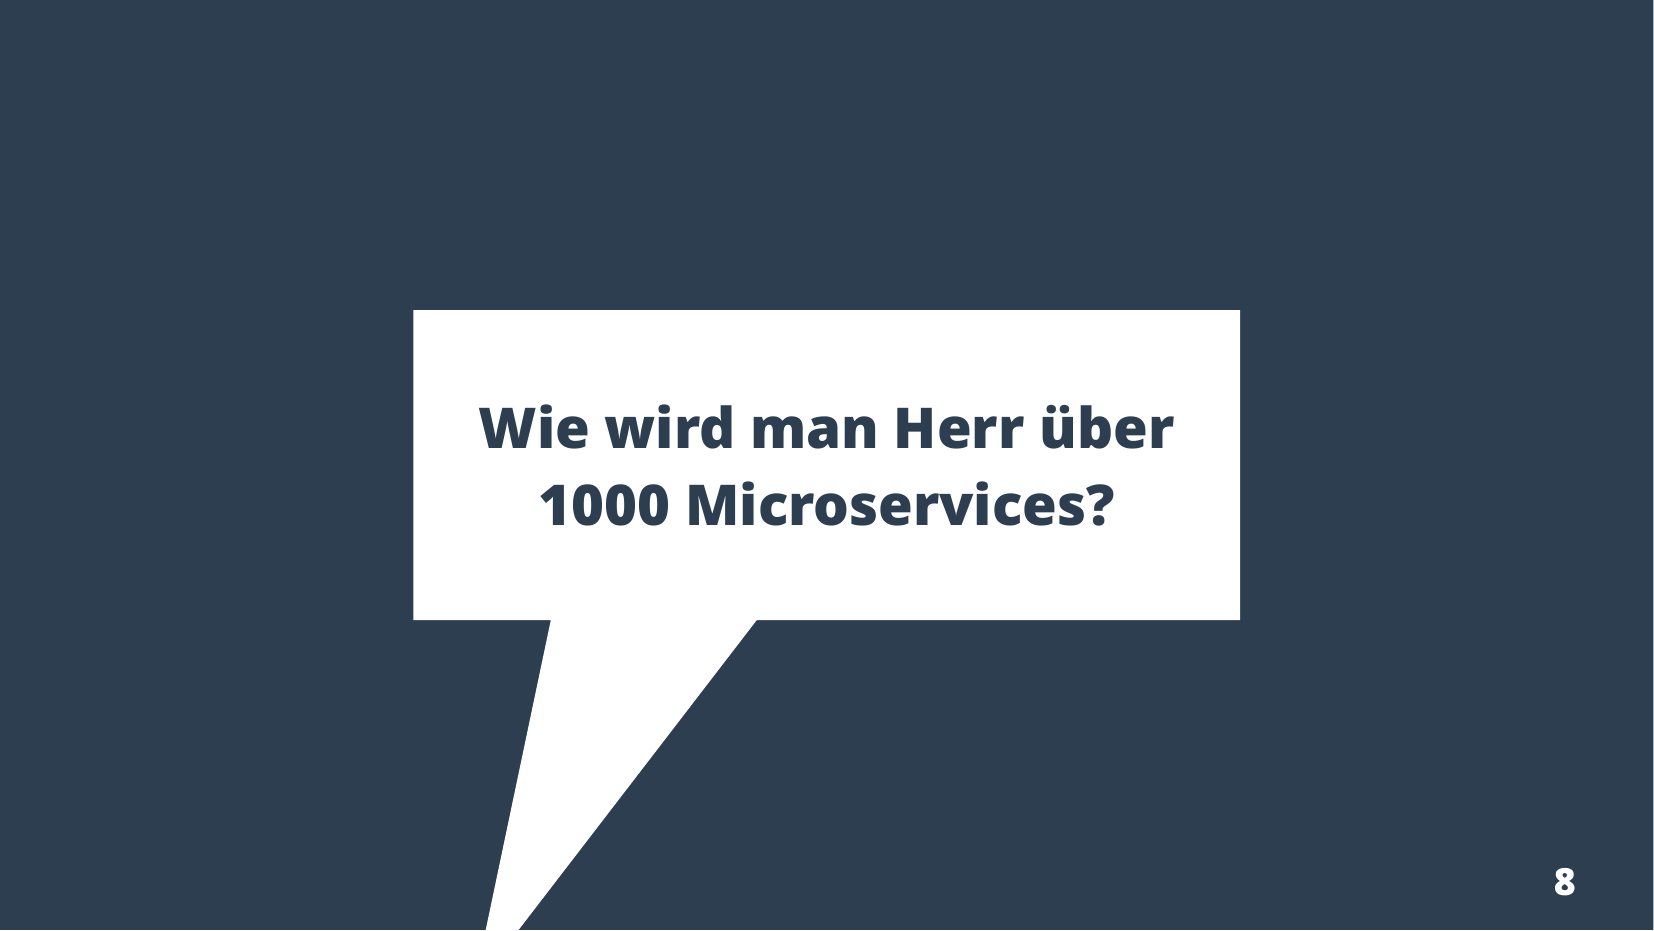

# Wie wird man Herr über 1000 Microservices?
8